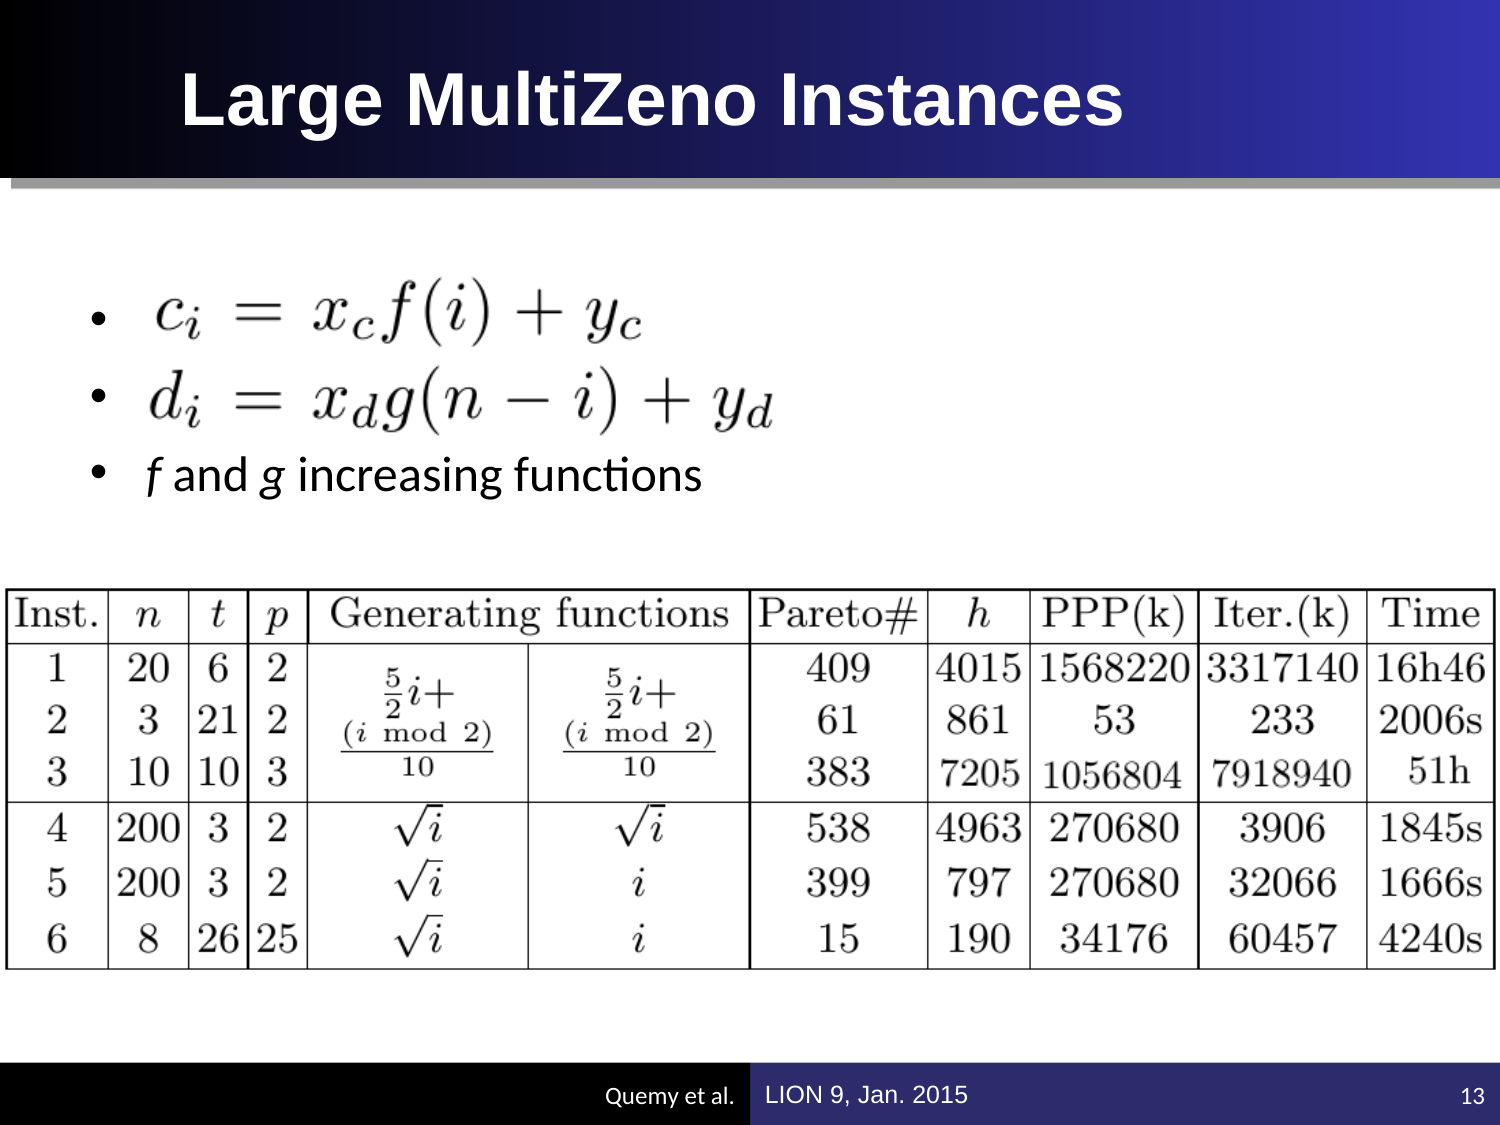

Large MultiZeno Instances
# f and g increasing functions
13